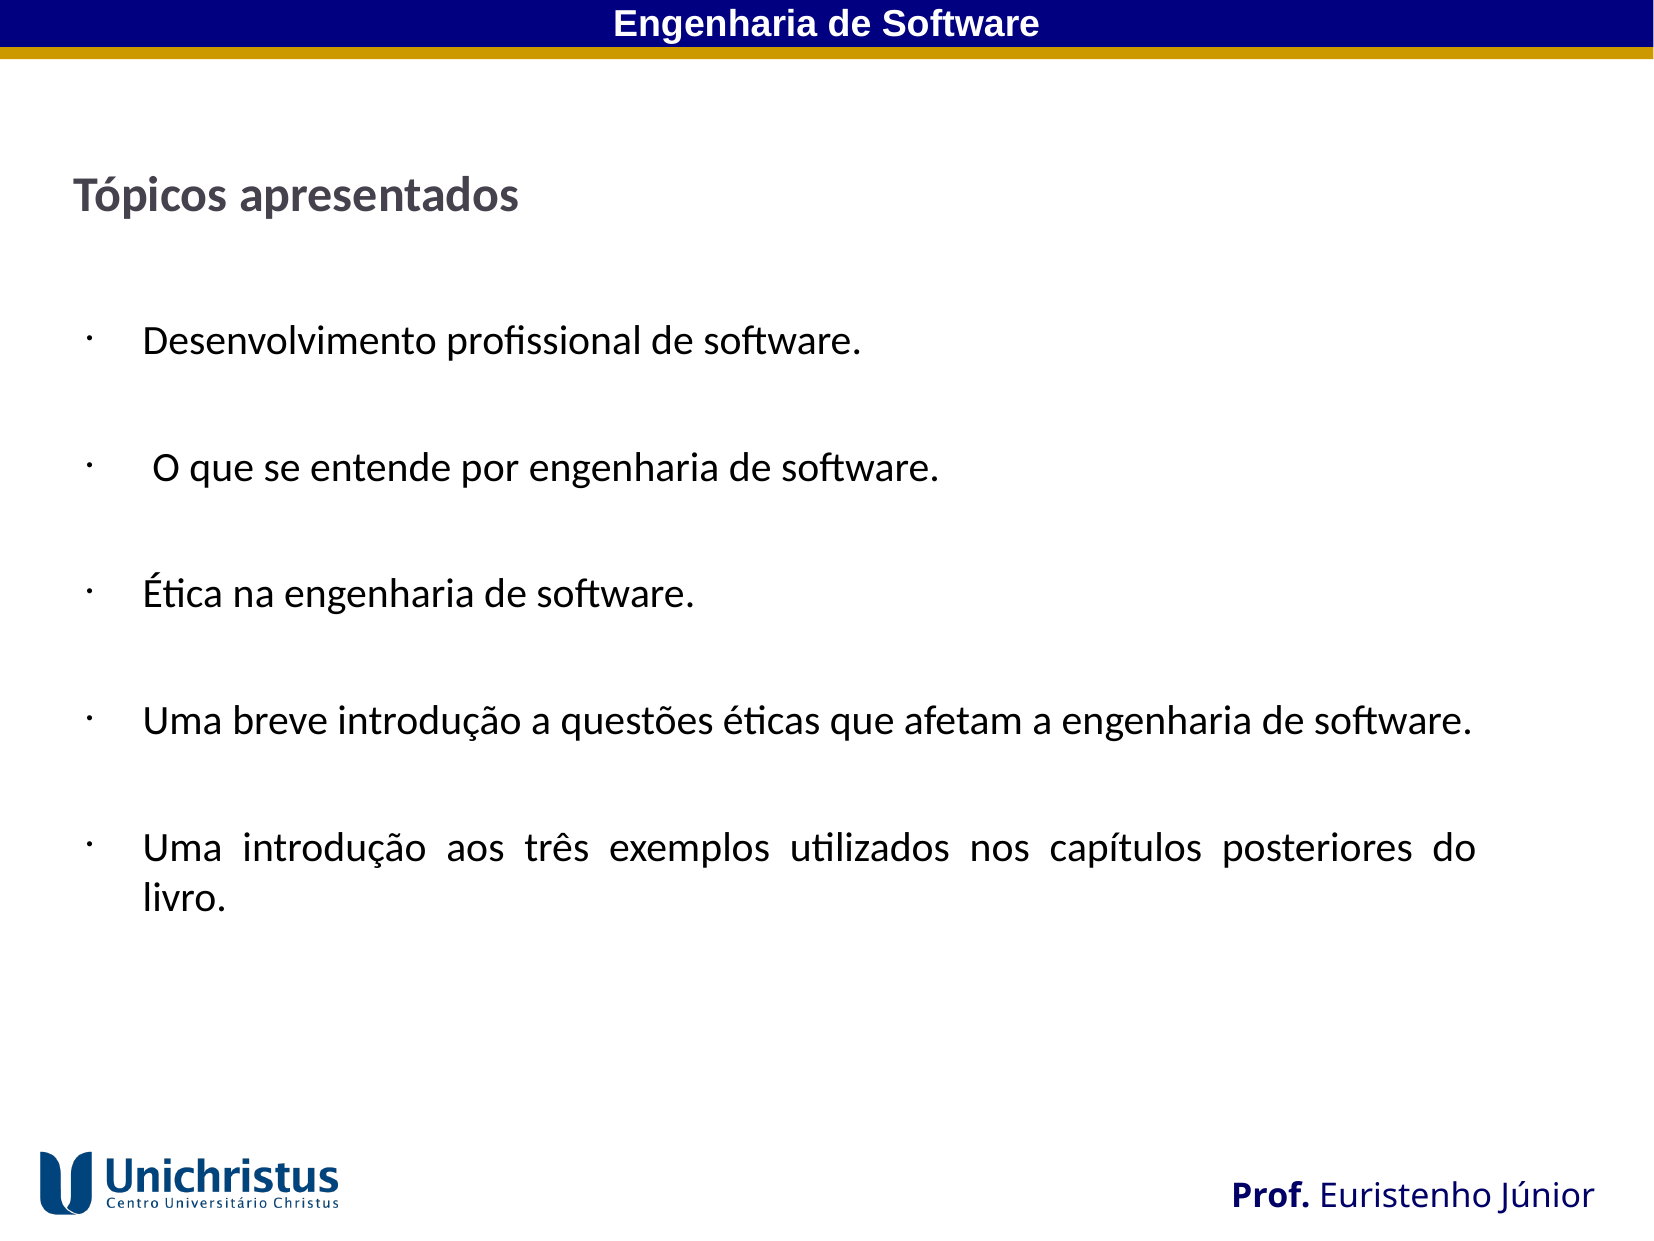

Engenharia de Software
# Tópicos apresentados
Desenvolvimento profissional de software.
 O que se entende por engenharia de software.
Ética na engenharia de software.
Uma breve introdução a questões éticas que afetam a engenharia de software.
Uma introdução aos três exemplos utilizados nos capítulos posteriores do livro.
Prof. Euristenho Júnior